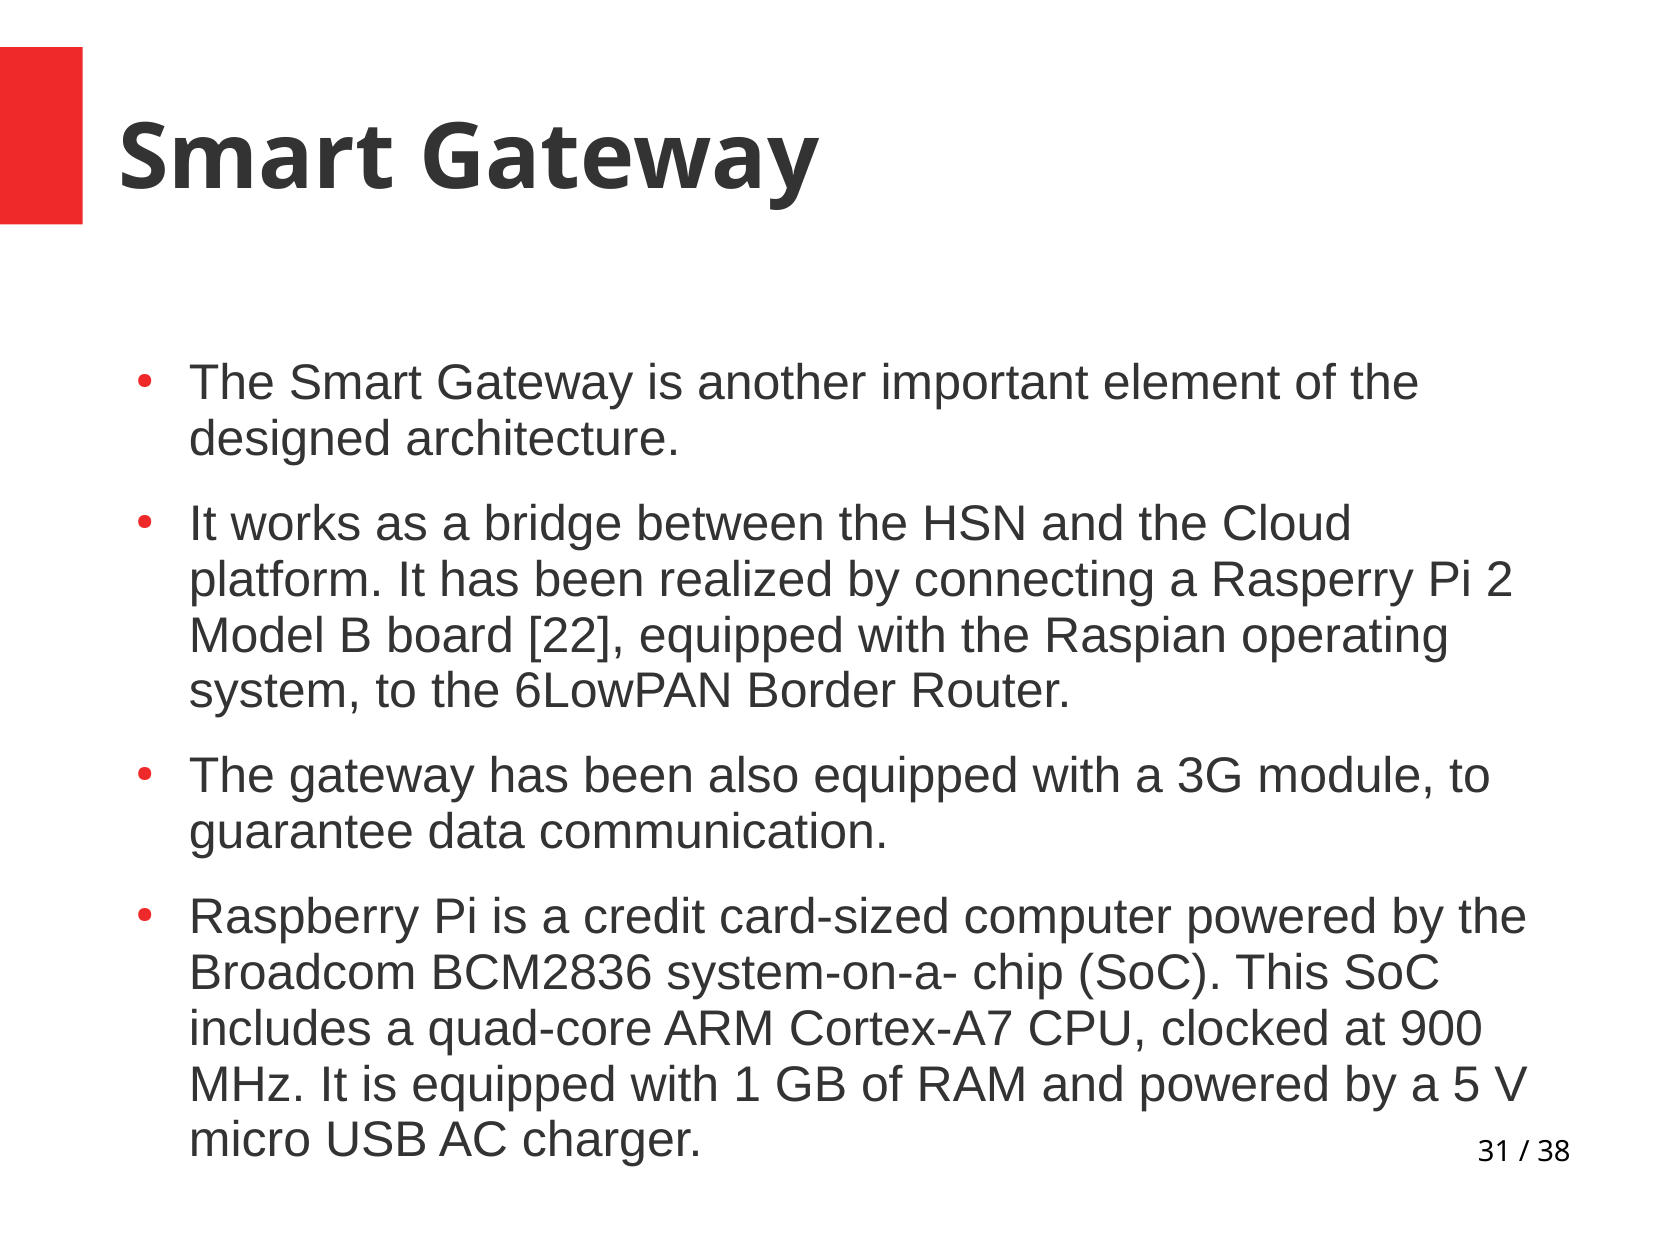

# Smart Gateway
The Smart Gateway is another important element of the designed architecture.
It works as a bridge between the HSN and the Cloud platform. It has been realized by connecting a Rasperry Pi 2 Model B board [22], equipped with the Raspian operating system, to the 6LowPAN Border Router.
The gateway has been also equipped with a 3G module, to guarantee data communication.
Raspberry Pi is a credit card-sized computer powered by the Broadcom BCM2836 system-on-a- chip (SoC). This SoC includes a quad-core ARM Cortex-A7 CPU, clocked at 900 MHz. It is equipped with 1 GB of RAM and powered by a 5 V micro USB AC charger.
31